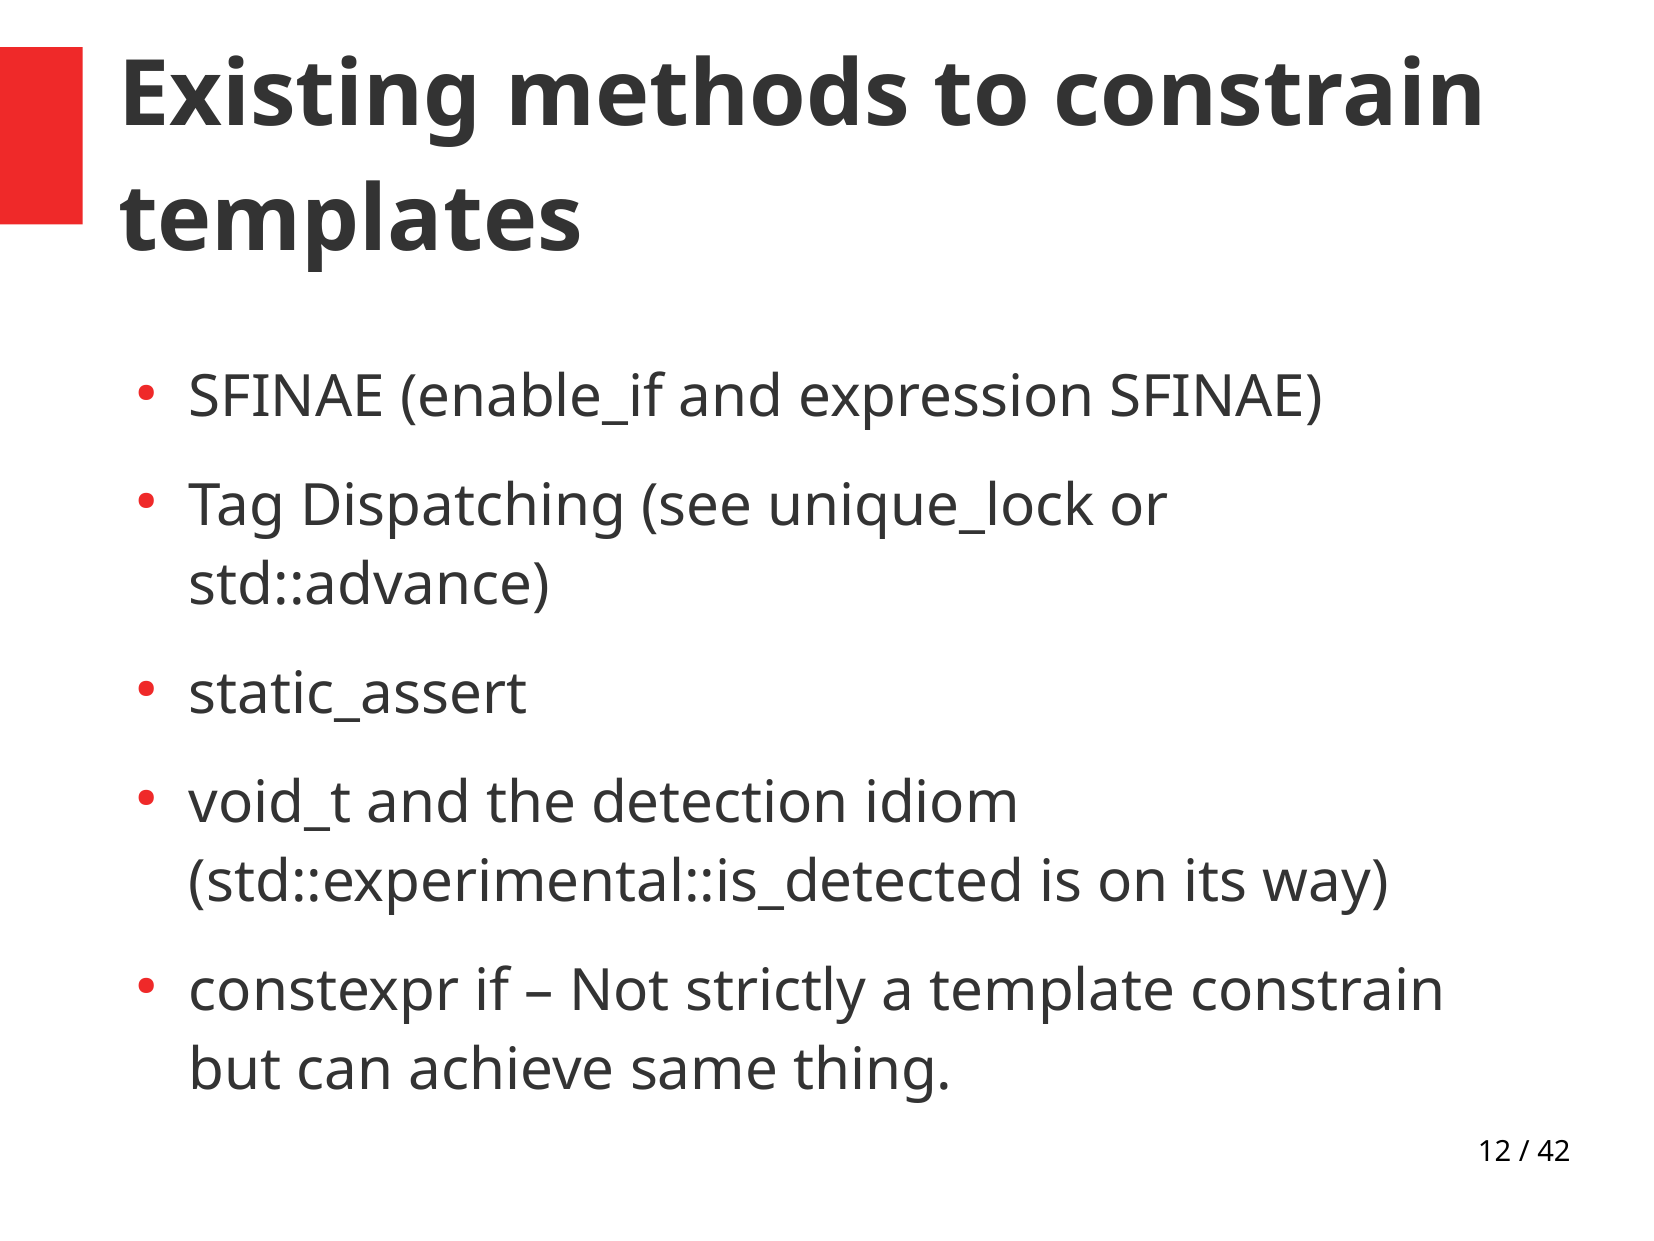

# Existing methods to constrain templates
SFINAE (enable_if and expression SFINAE)
Tag Dispatching (see unique_lock or std::advance)
static_assert
void_t and the detection idiom (std::experimental::is_detected is on its way)
constexpr if – Not strictly a template constrain but can achieve same thing.
12